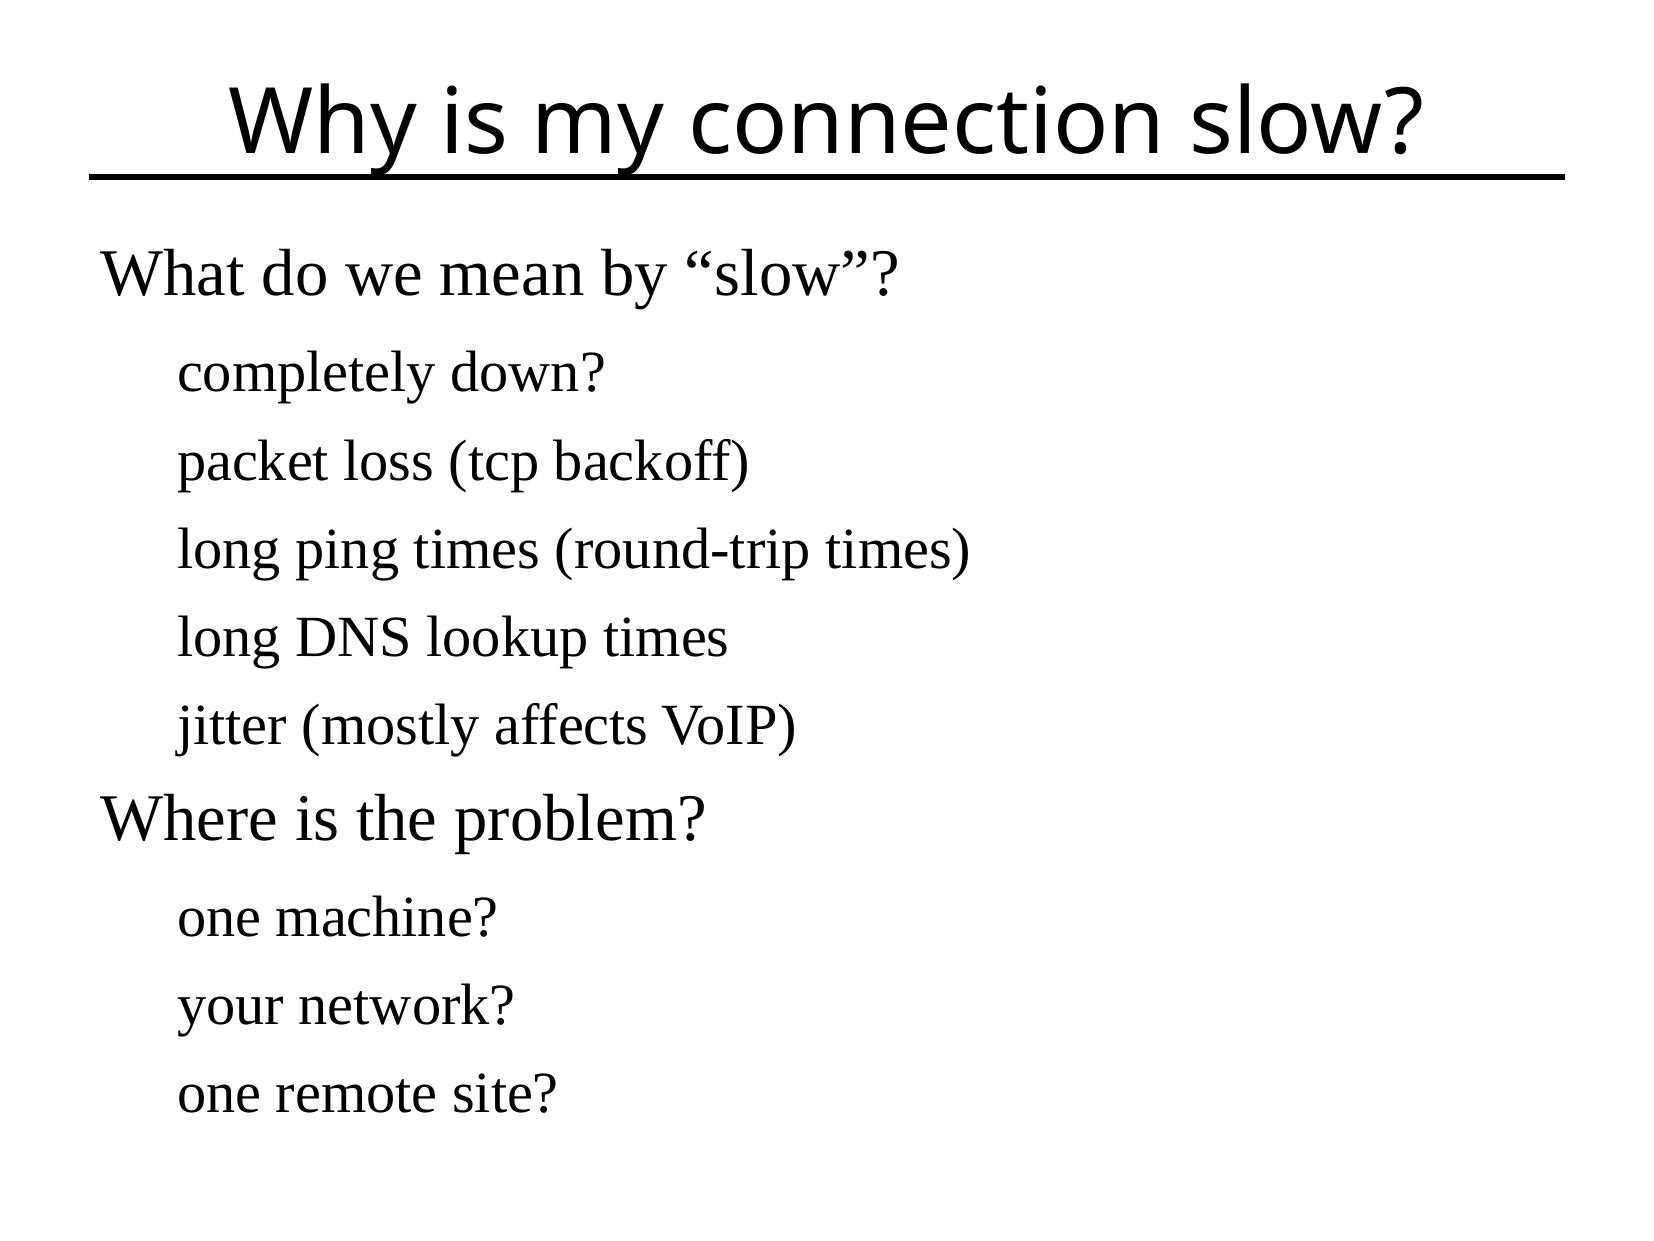

# Why is my connection slow?
What do we mean by “slow”?
completely down?
packet loss (tcp backoff)
long ping times (round-trip times)
long DNS lookup times
jitter (mostly affects VoIP)
Where is the problem?
one machine?
your network?
one remote site?